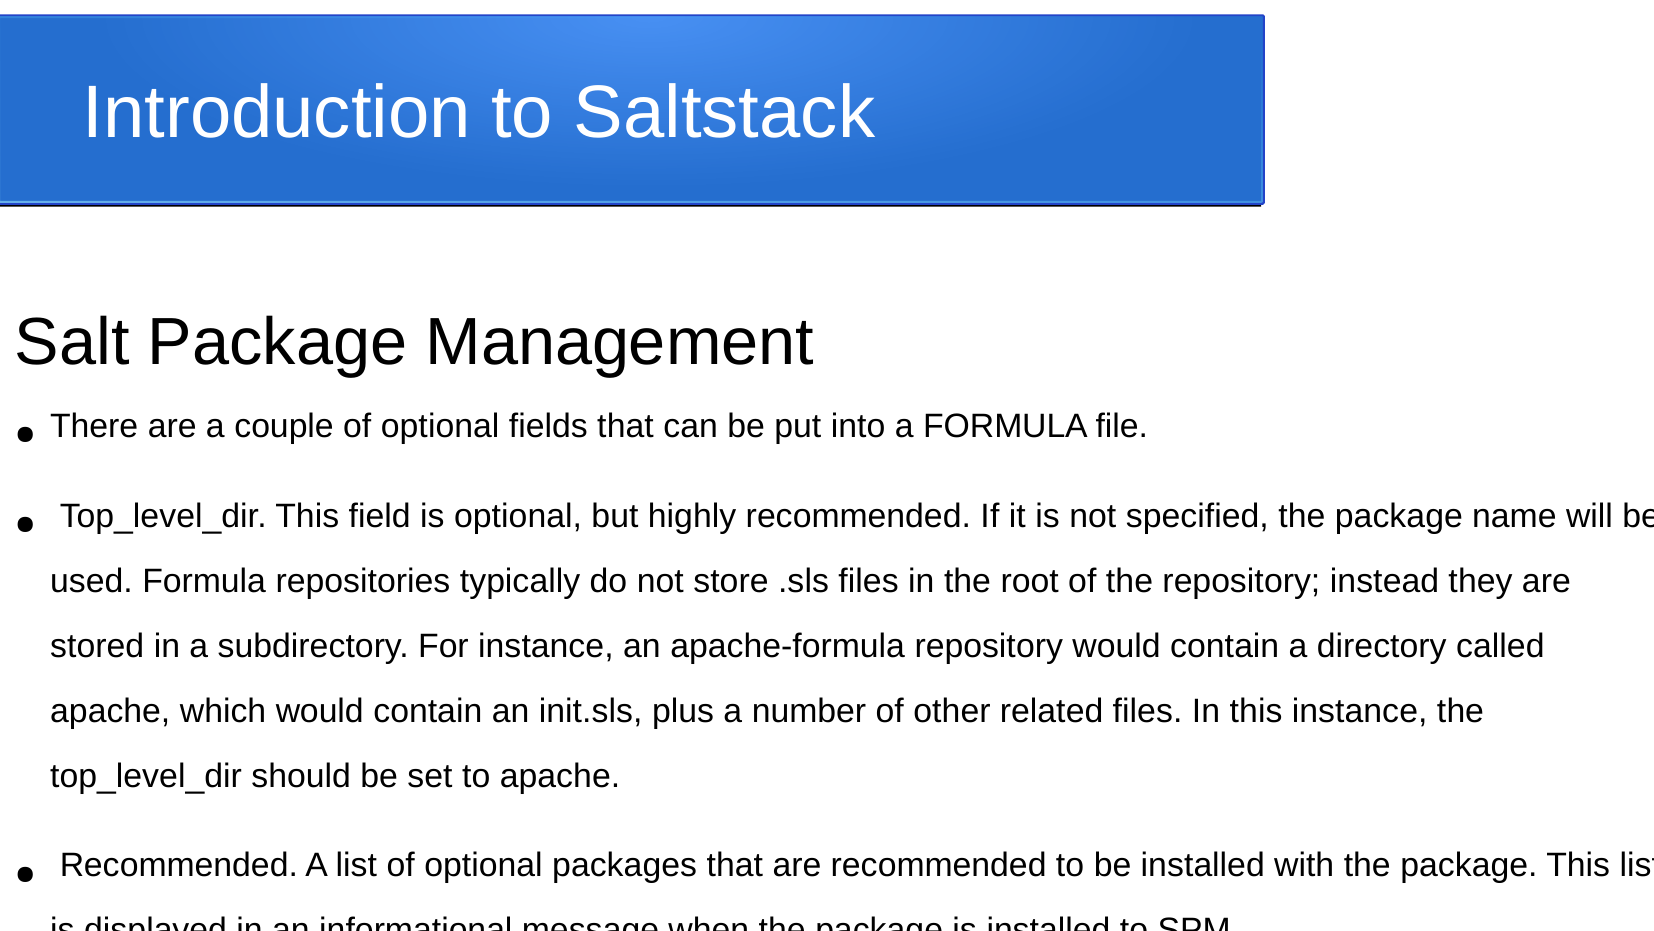

# Introduction to Saltstack
Salt Package Management
There are a couple of optional fields that can be put into a FORMULA file.
 Top_level_dir. This field is optional, but highly recommended. If it is not specified, the package name will be used. Formula repositories typically do not store .sls files in the root of the repository; instead they are stored in a subdirectory. For instance, an apache-formula repository would contain a directory called apache, which would contain an init.sls, plus a number of other related files. In this instance, the top_level_dir should be set to apache.
 Recommended. A list of optional packages that are recommended to be installed with the package. This list is displayed in an informational message when the package is installed to SPM.